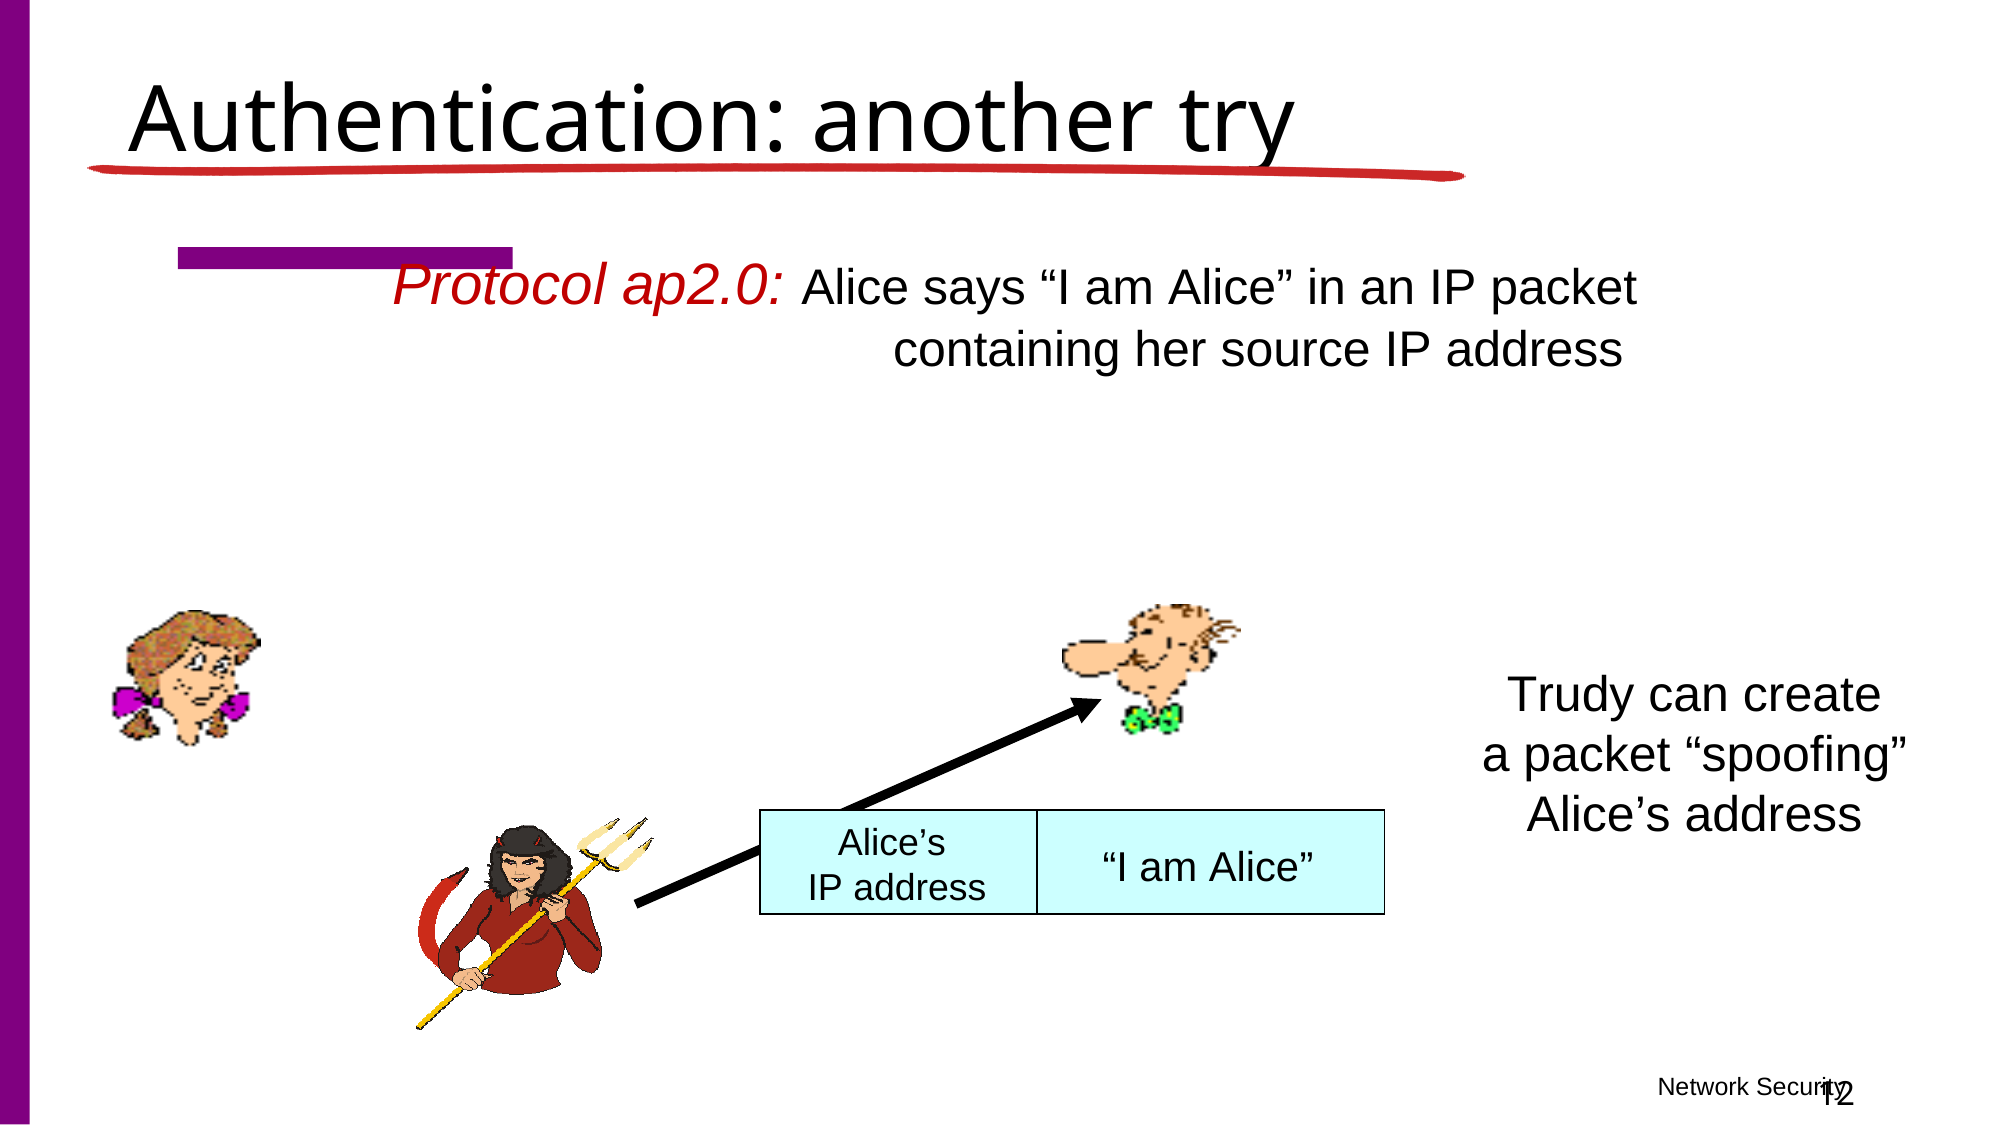

# Authentication: another try
Protocol ap2.0: Alice says “I am Alice” in an IP packet
containing her source IP address
Trudy can create
a packet “spoofing”
Alice’s address
Alice’s
IP address
“I am Alice”
Network Security